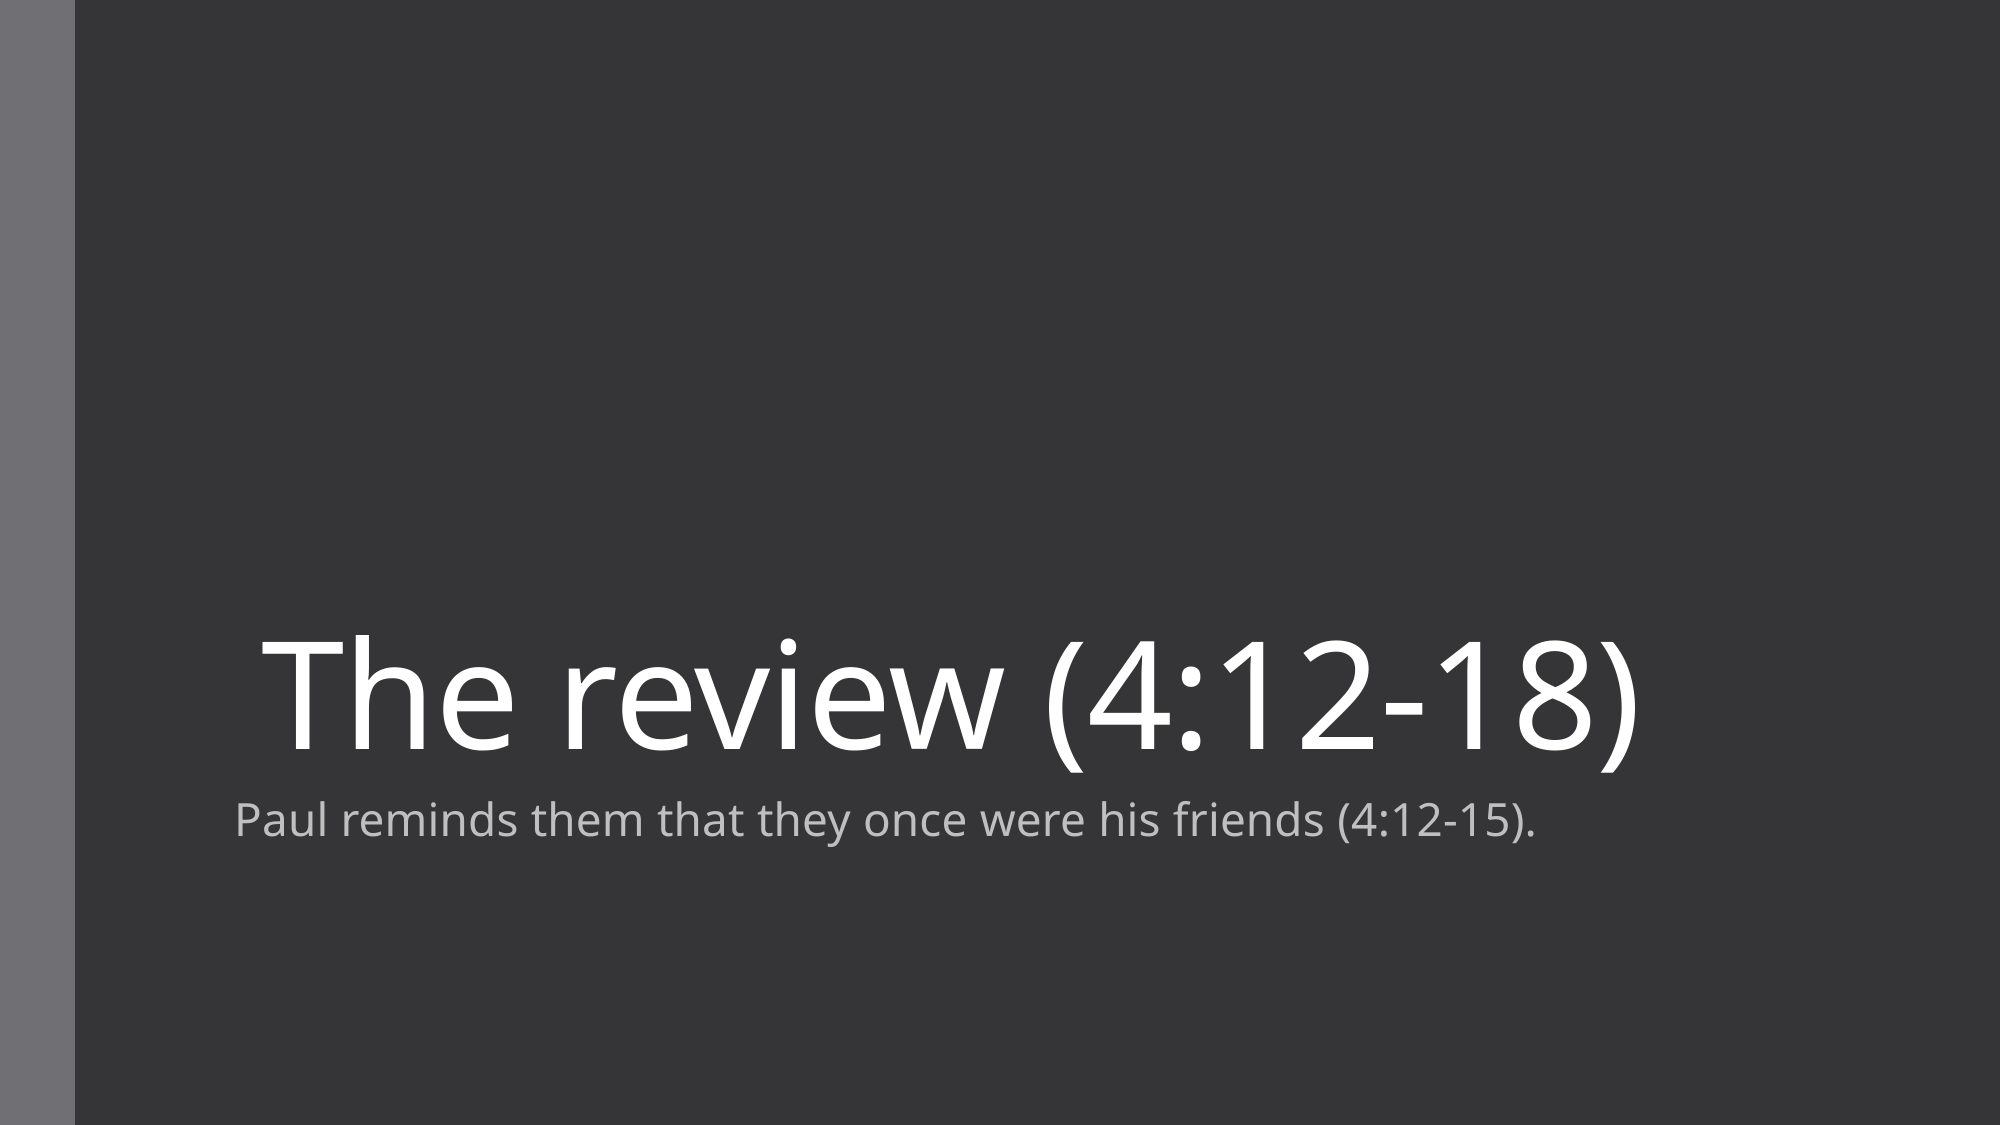

# The review (4:12-18)
 Paul reminds them that they once were his friends (4:12-15).